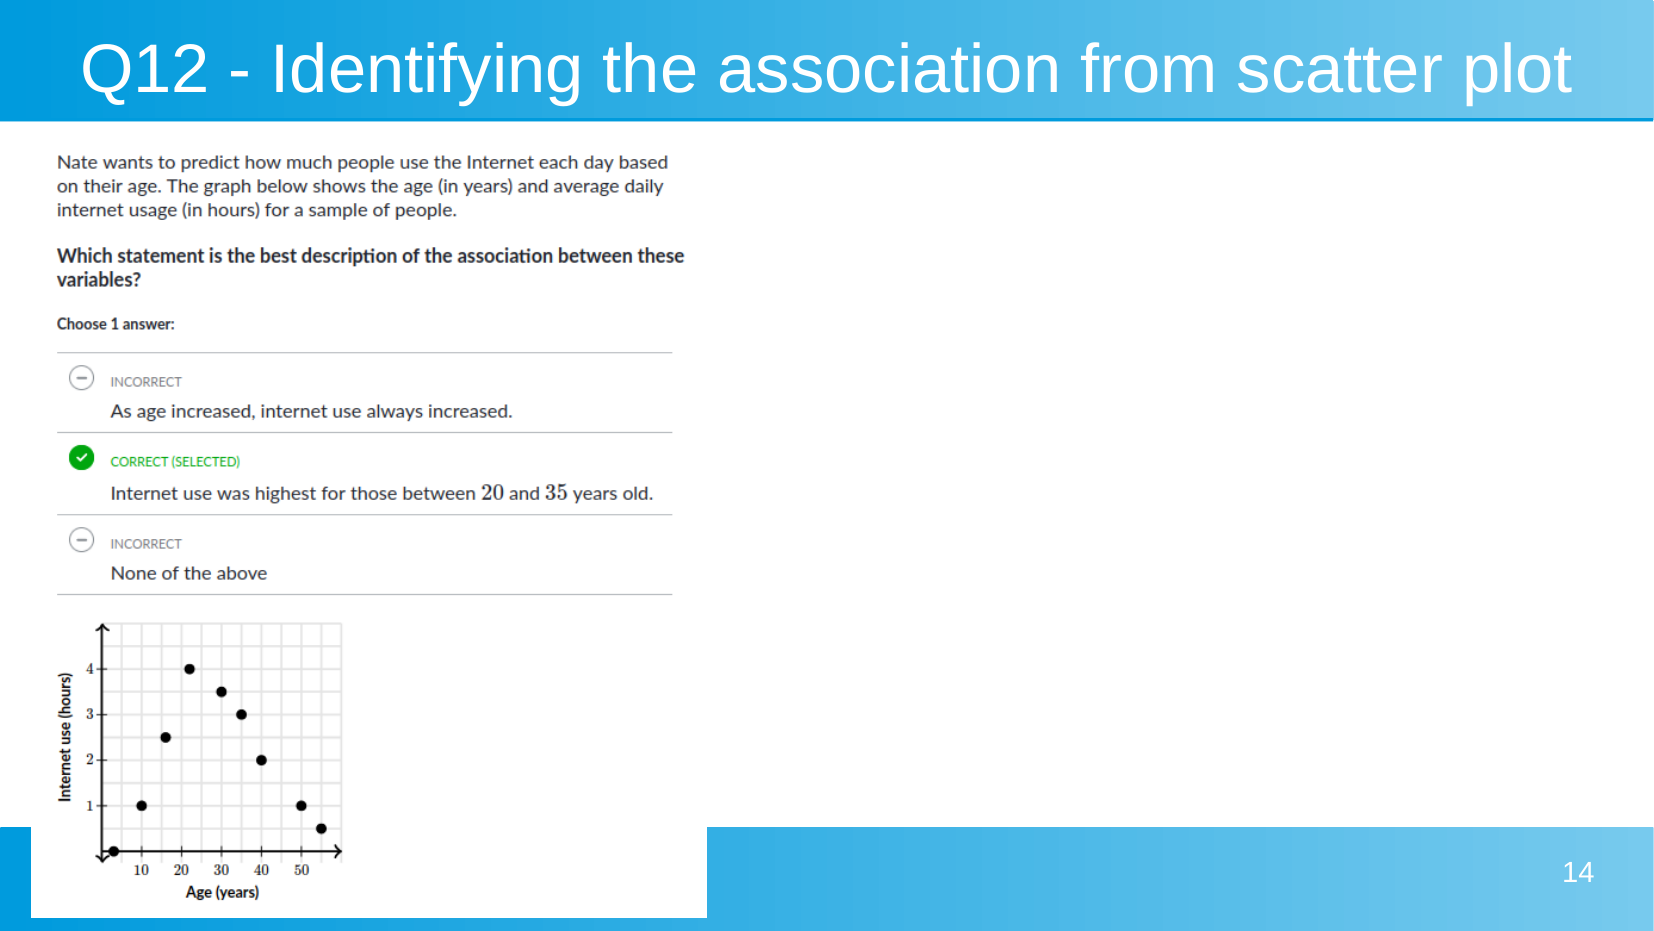

# Q12 - Identifying the association from scatter plot
14